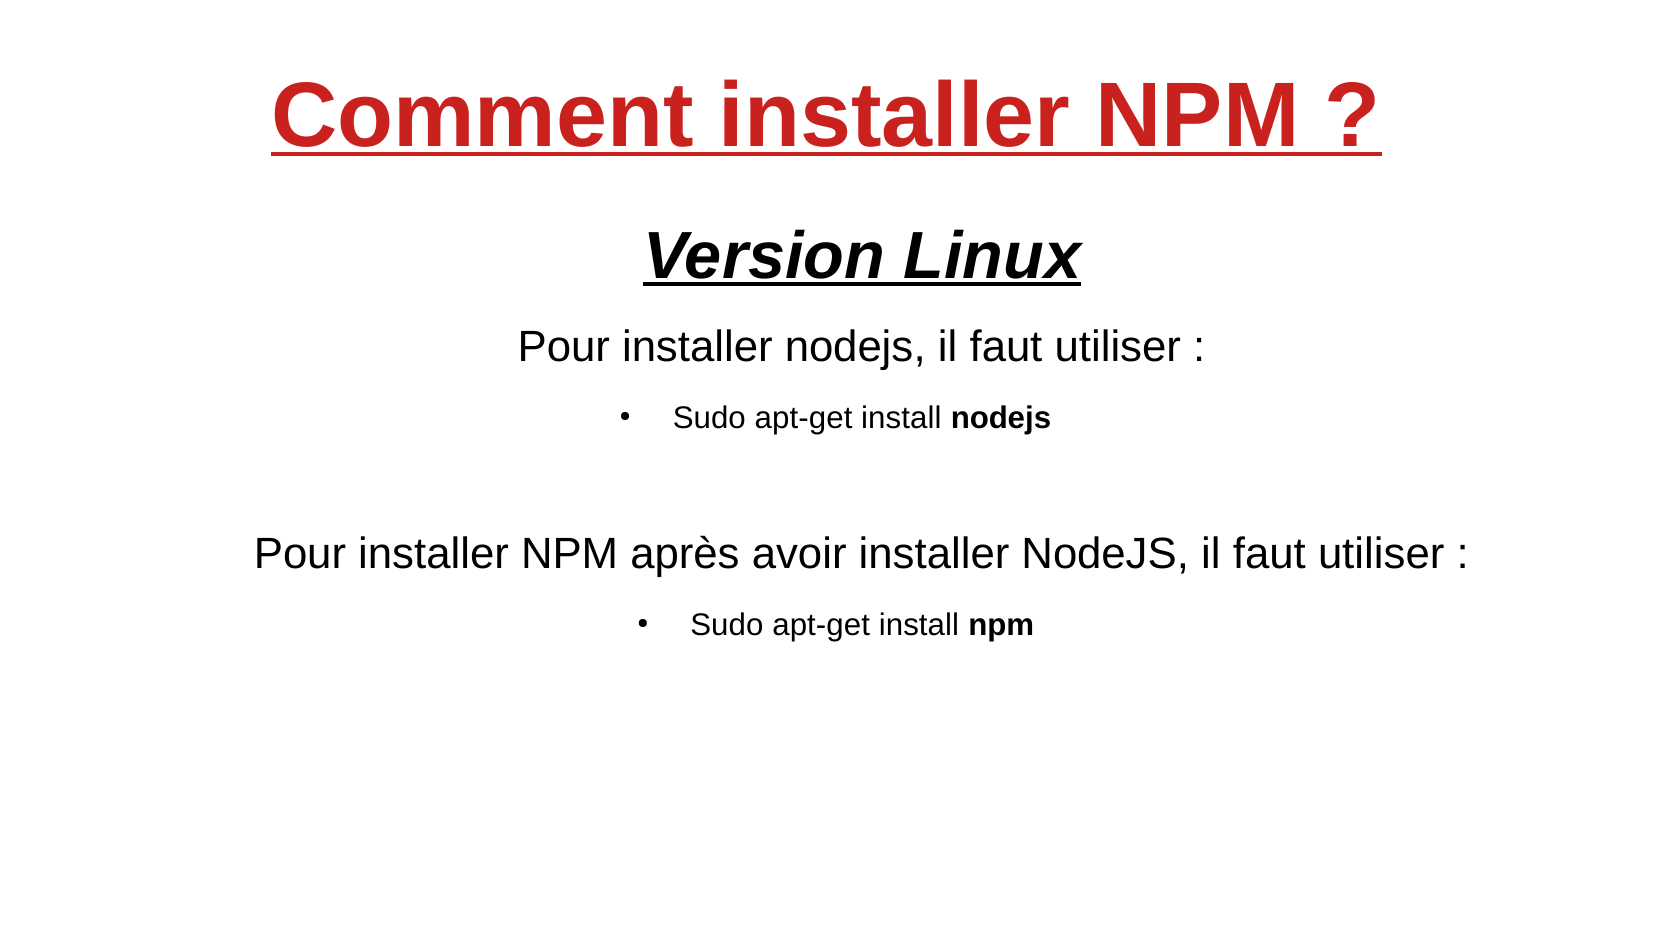

# Comment installer NPM ?
Version Linux
Pour installer nodejs, il faut utiliser :
Sudo apt-get install nodejs
Pour installer NPM après avoir installer NodeJS, il faut utiliser :
Sudo apt-get install npm